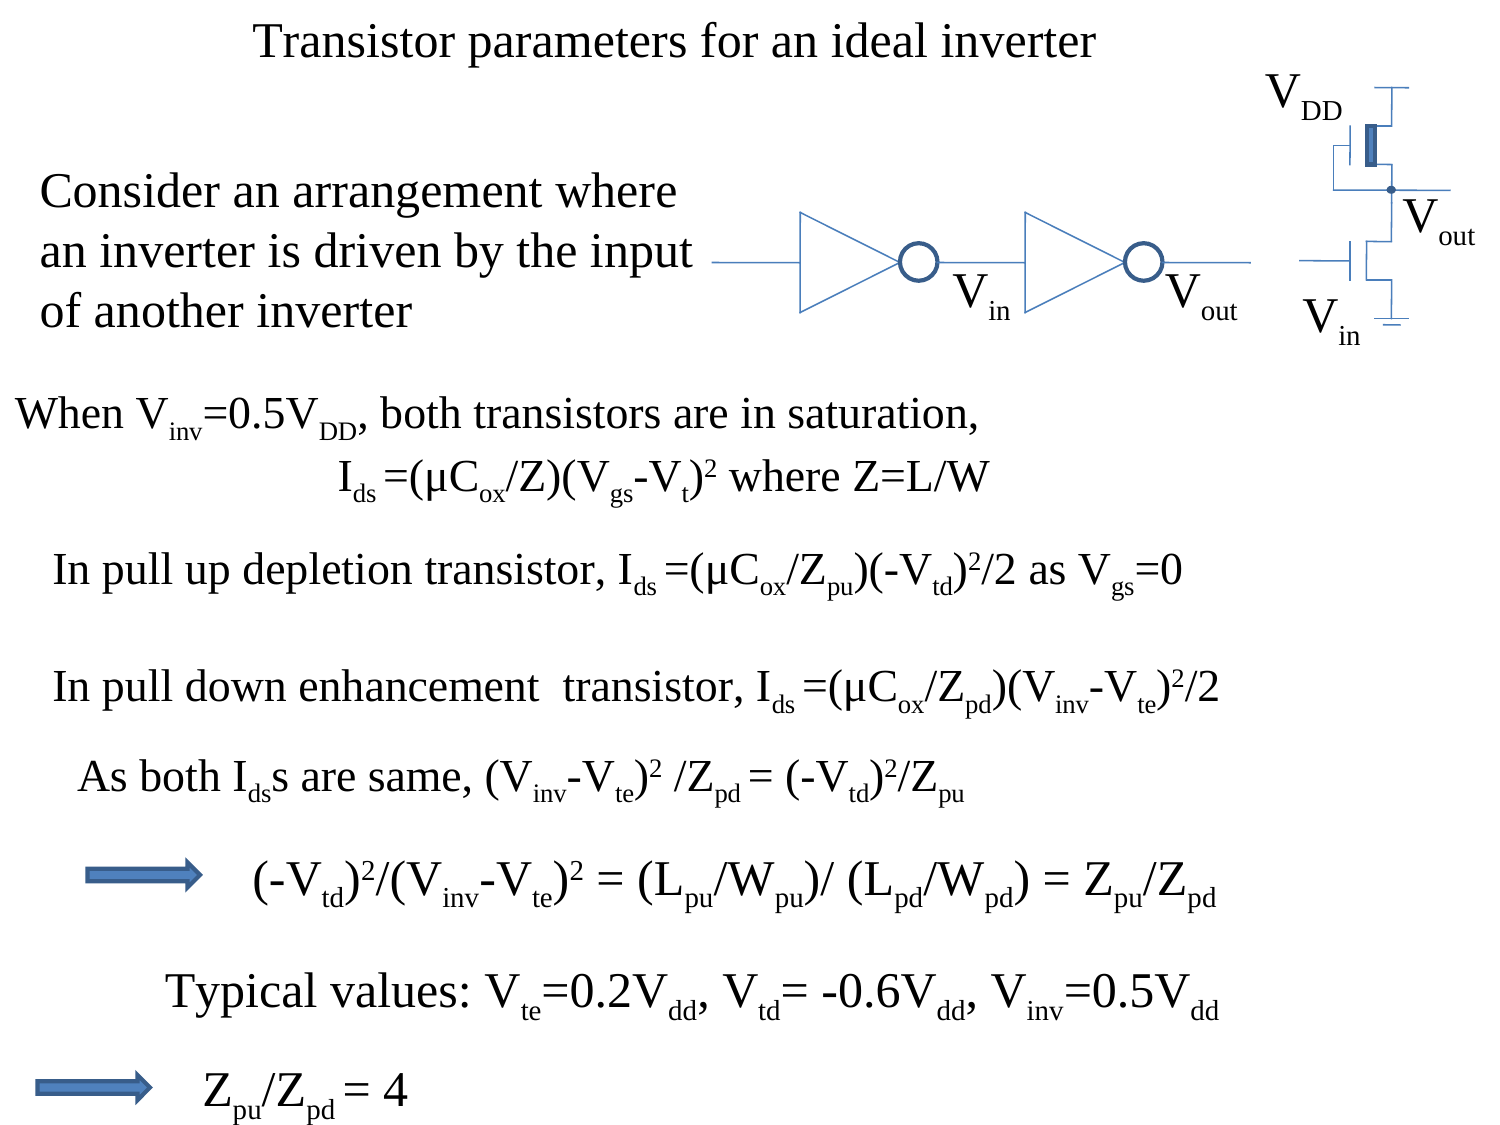

Transistor parameters for an ideal inverter
VDD
Consider an arrangement where an inverter is driven by the input of another inverter
Vout
Vin
Vout
Vin
When Vinv=0.5VDD, both transistors are in saturation,
		 Ids =(μCox/Z)(Vgs-Vt)2 where Z=L/W
In pull up depletion transistor, Ids =(μCox/Zpu)(-Vtd)2/2 as Vgs=0
In pull down enhancement transistor, Ids =(μCox/Zpd)(Vinv-Vte)2/2
As both Idss are same, (Vinv-Vte)2 /Zpd = (-Vtd)2/Zpu
(-Vtd)2/(Vinv-Vte)2 = (Lpu/Wpu)/ (Lpd/Wpd) = Zpu/Zpd
Typical values: Vte=0.2Vdd, Vtd= -0.6Vdd, Vinv=0.5Vdd
Zpu/Zpd = 4